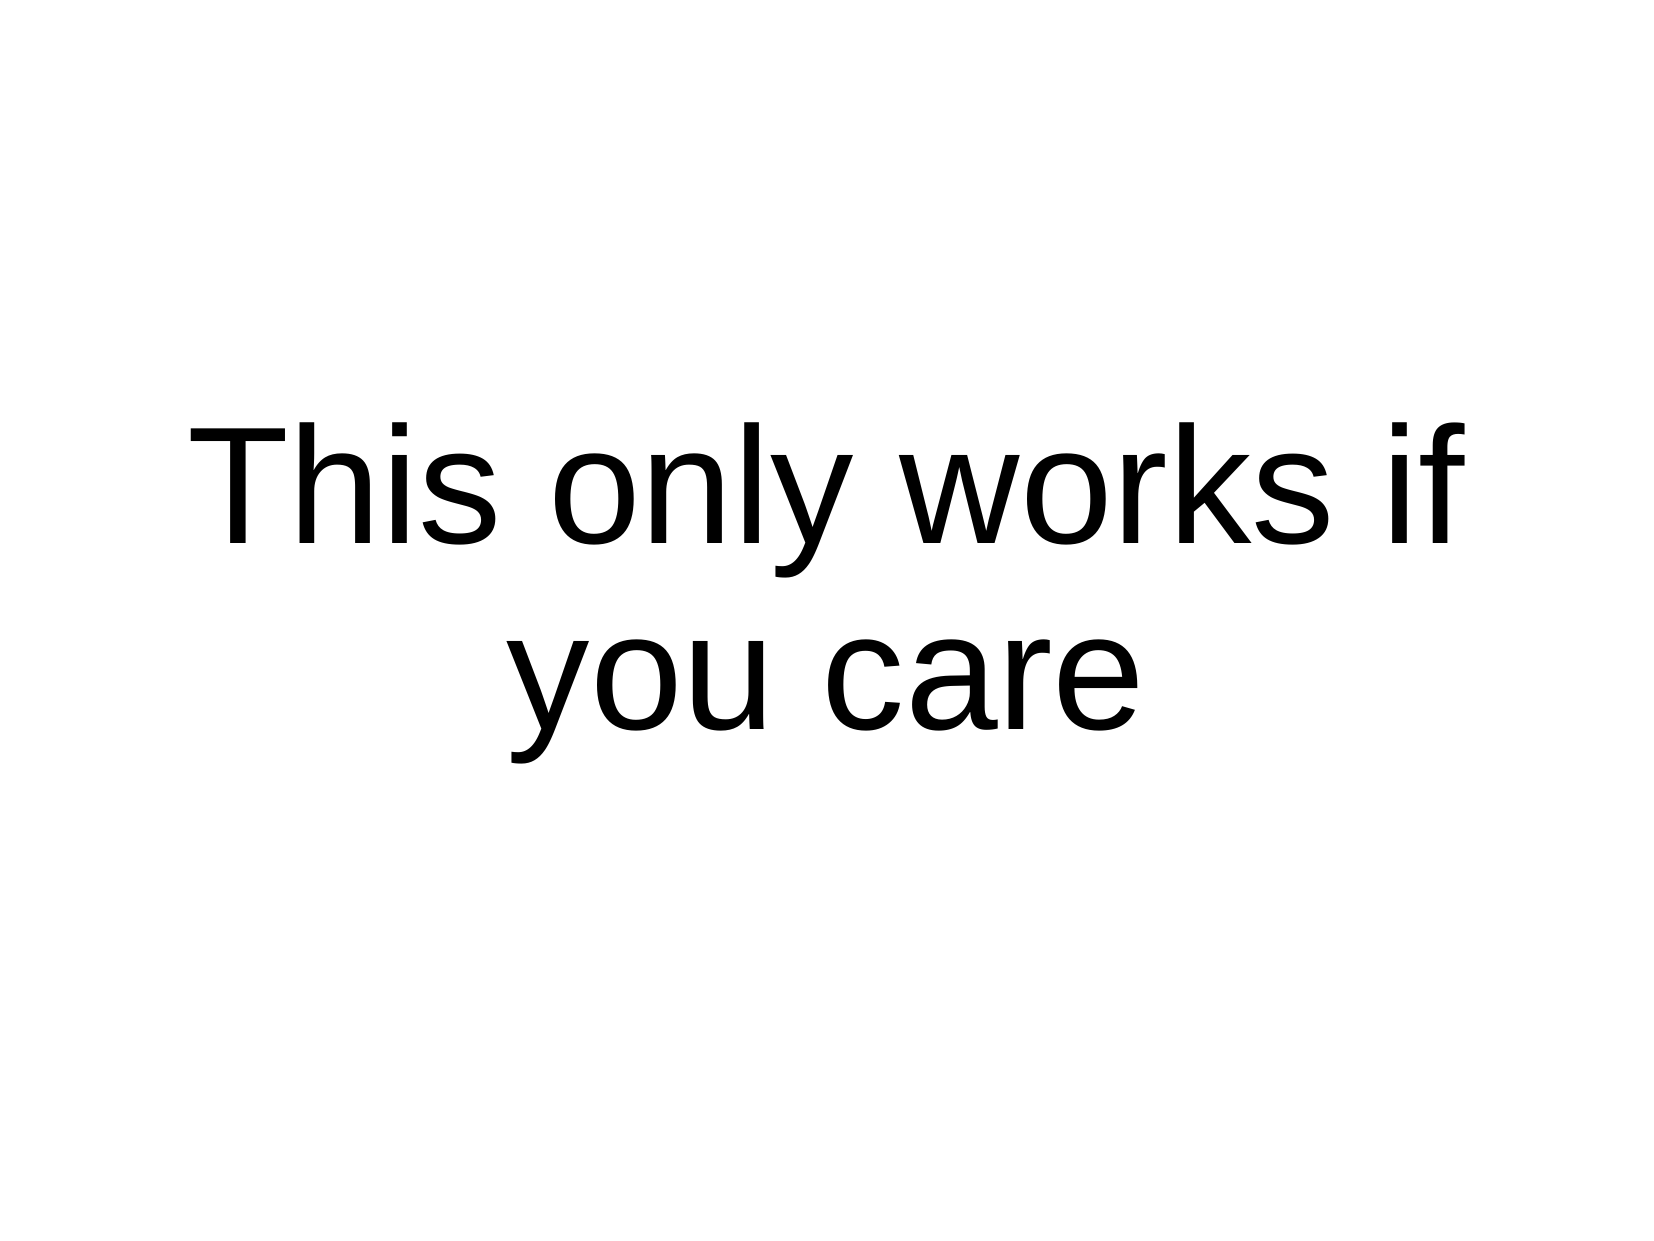

# This only works if you care